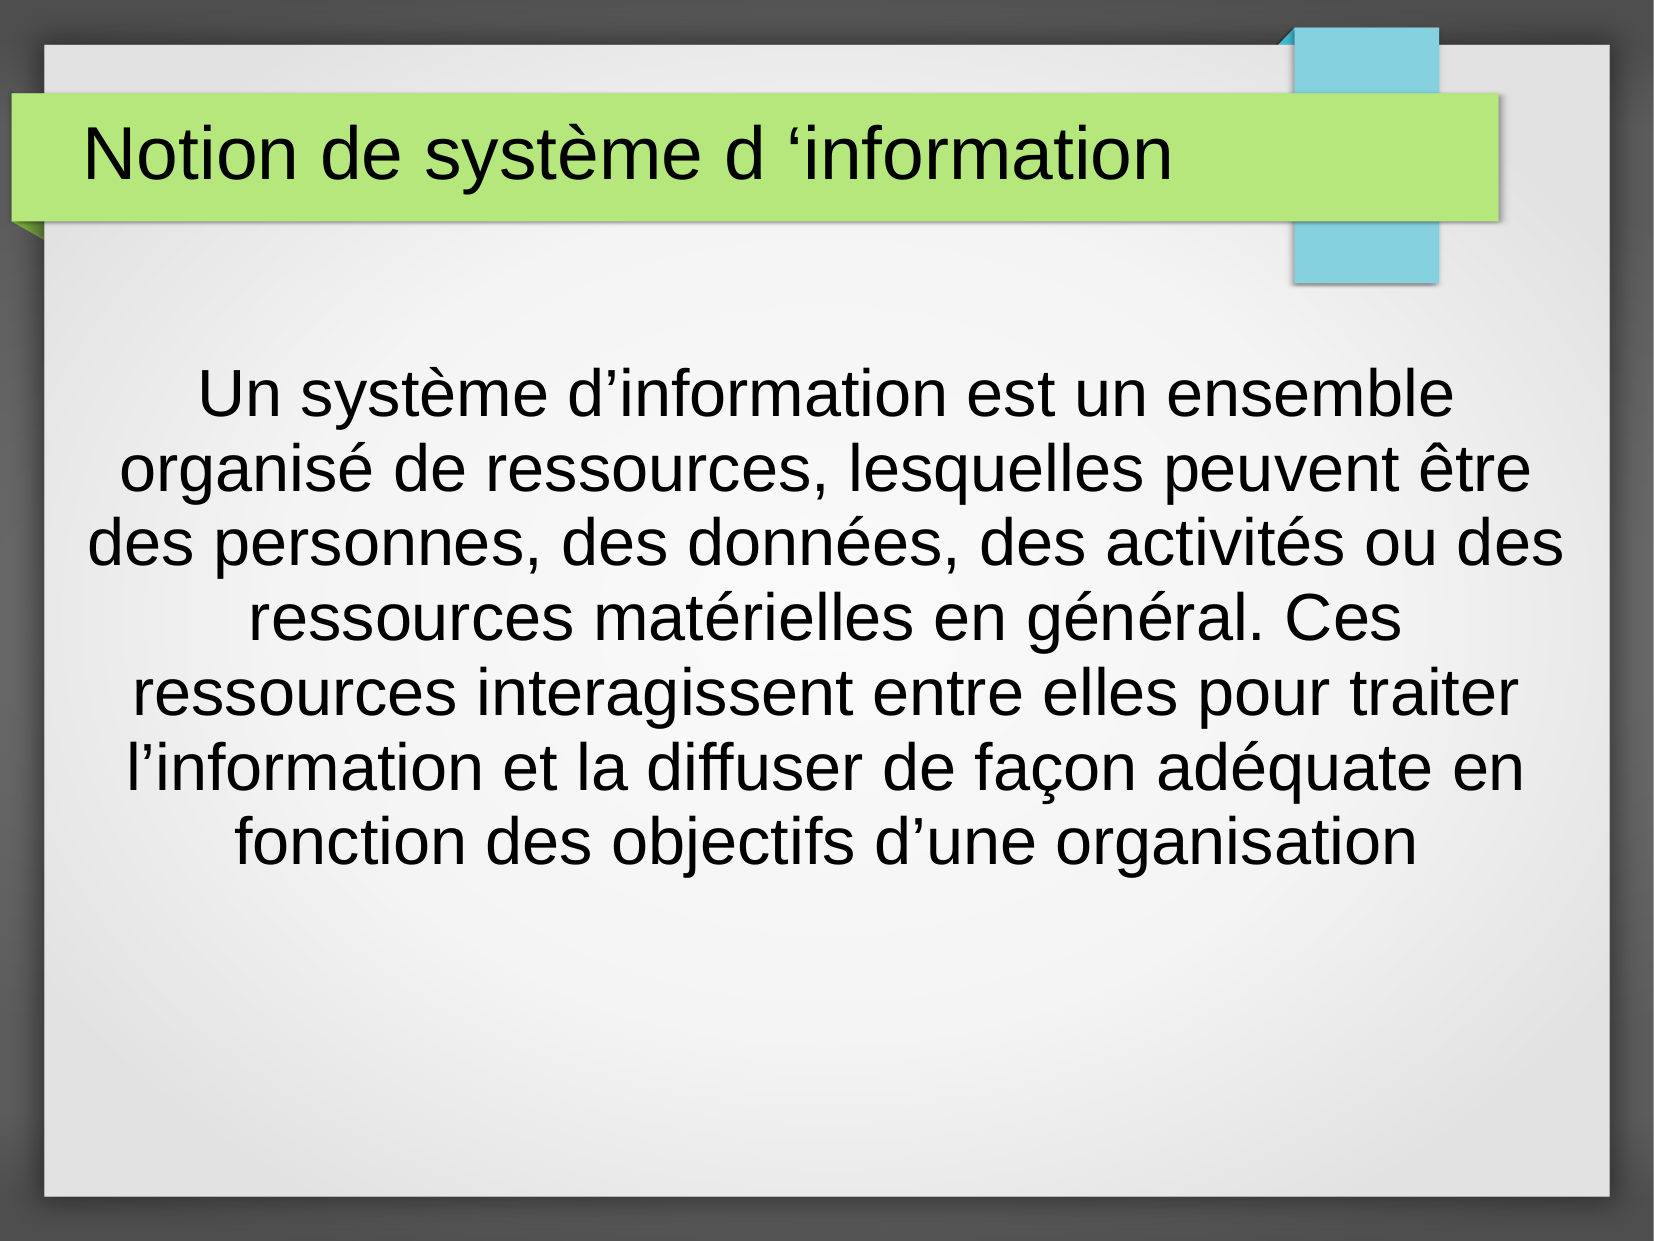

# Notion de système d ‘information
Un système d’information est un ensemble organisé de ressources, lesquelles peuvent être des personnes, des données, des activités ou des ressources matérielles en général. Ces ressources interagissent entre elles pour traiter l’information et la diffuser de façon adéquate en fonction des objectifs d’une organisation